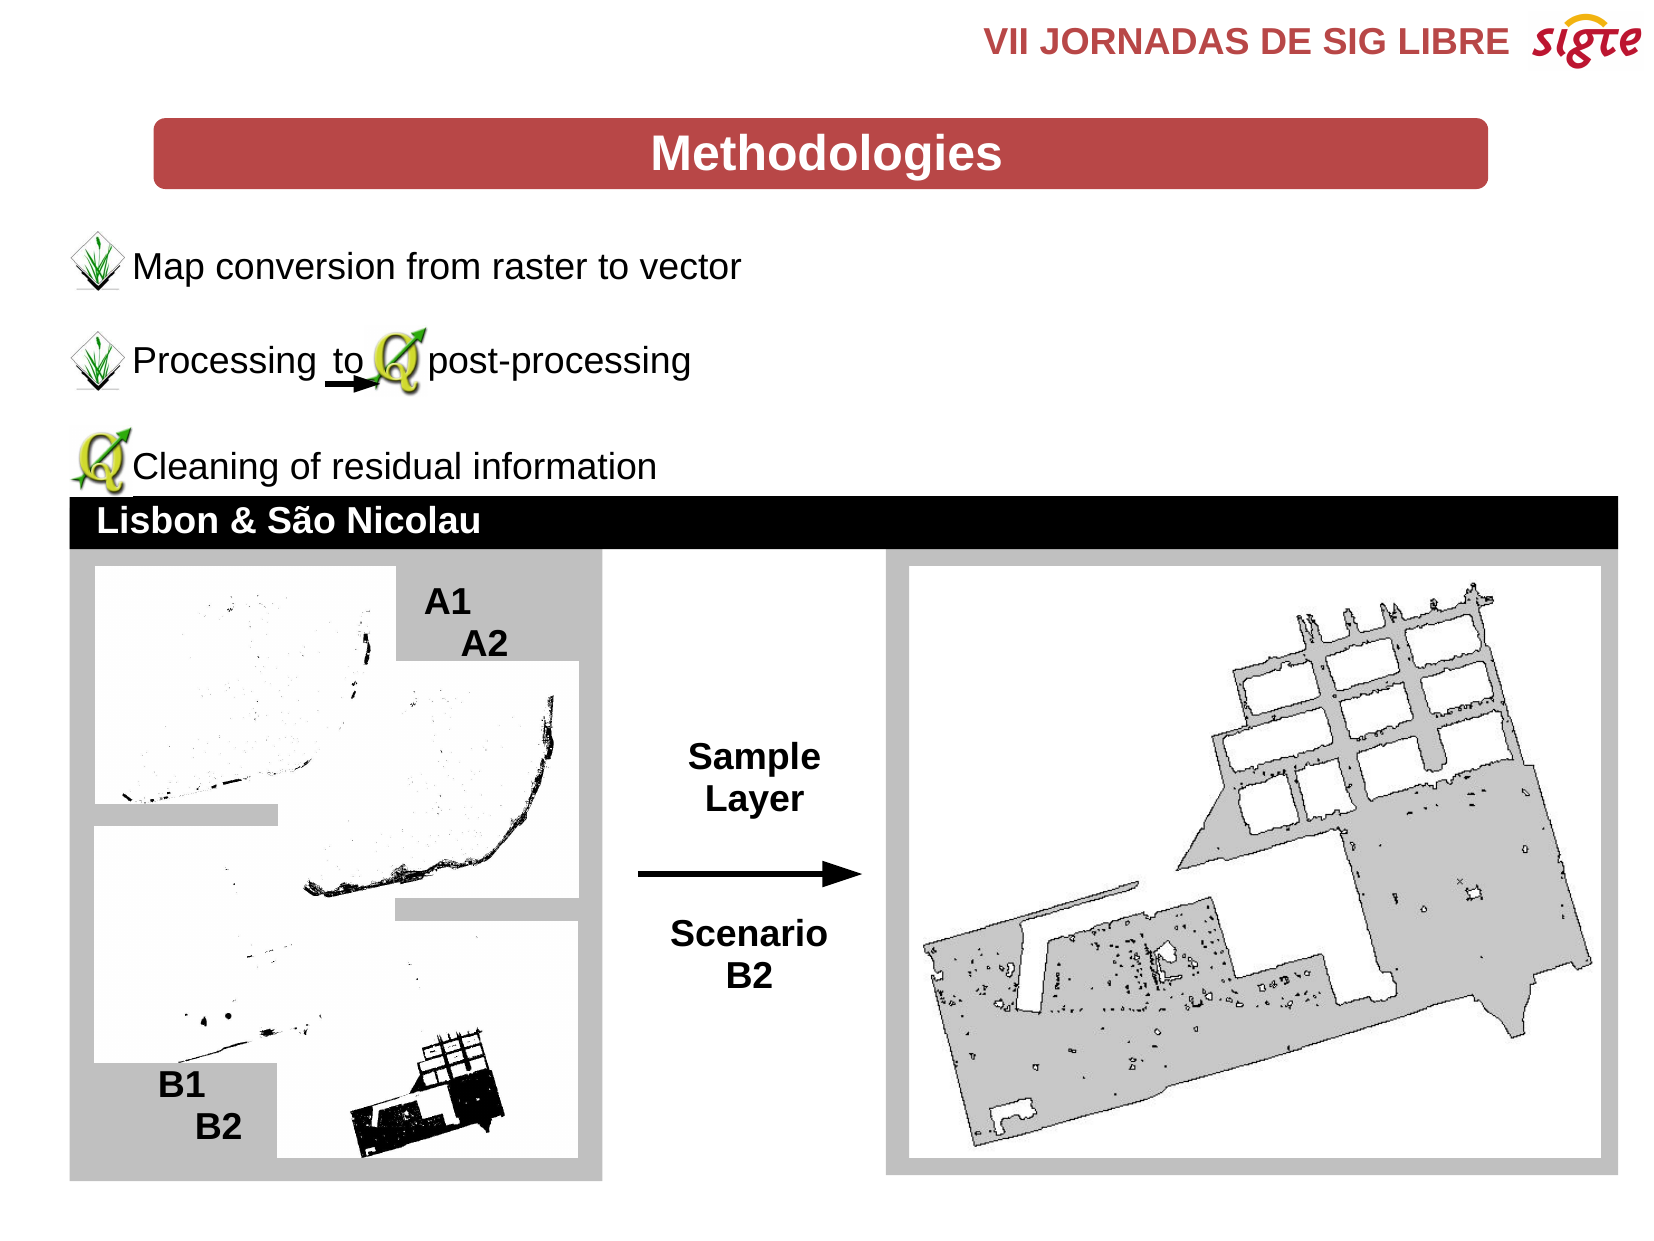

VII JORNADAS DE SIG LIBRE
# Methodologies
Map conversion from raster to vector
Processing
to
post-processing
Cleaning of residual information
Lisbon & São Nicolau
A1
	A2
Sample
Layer
Scenario
B2
B1
	B2
15